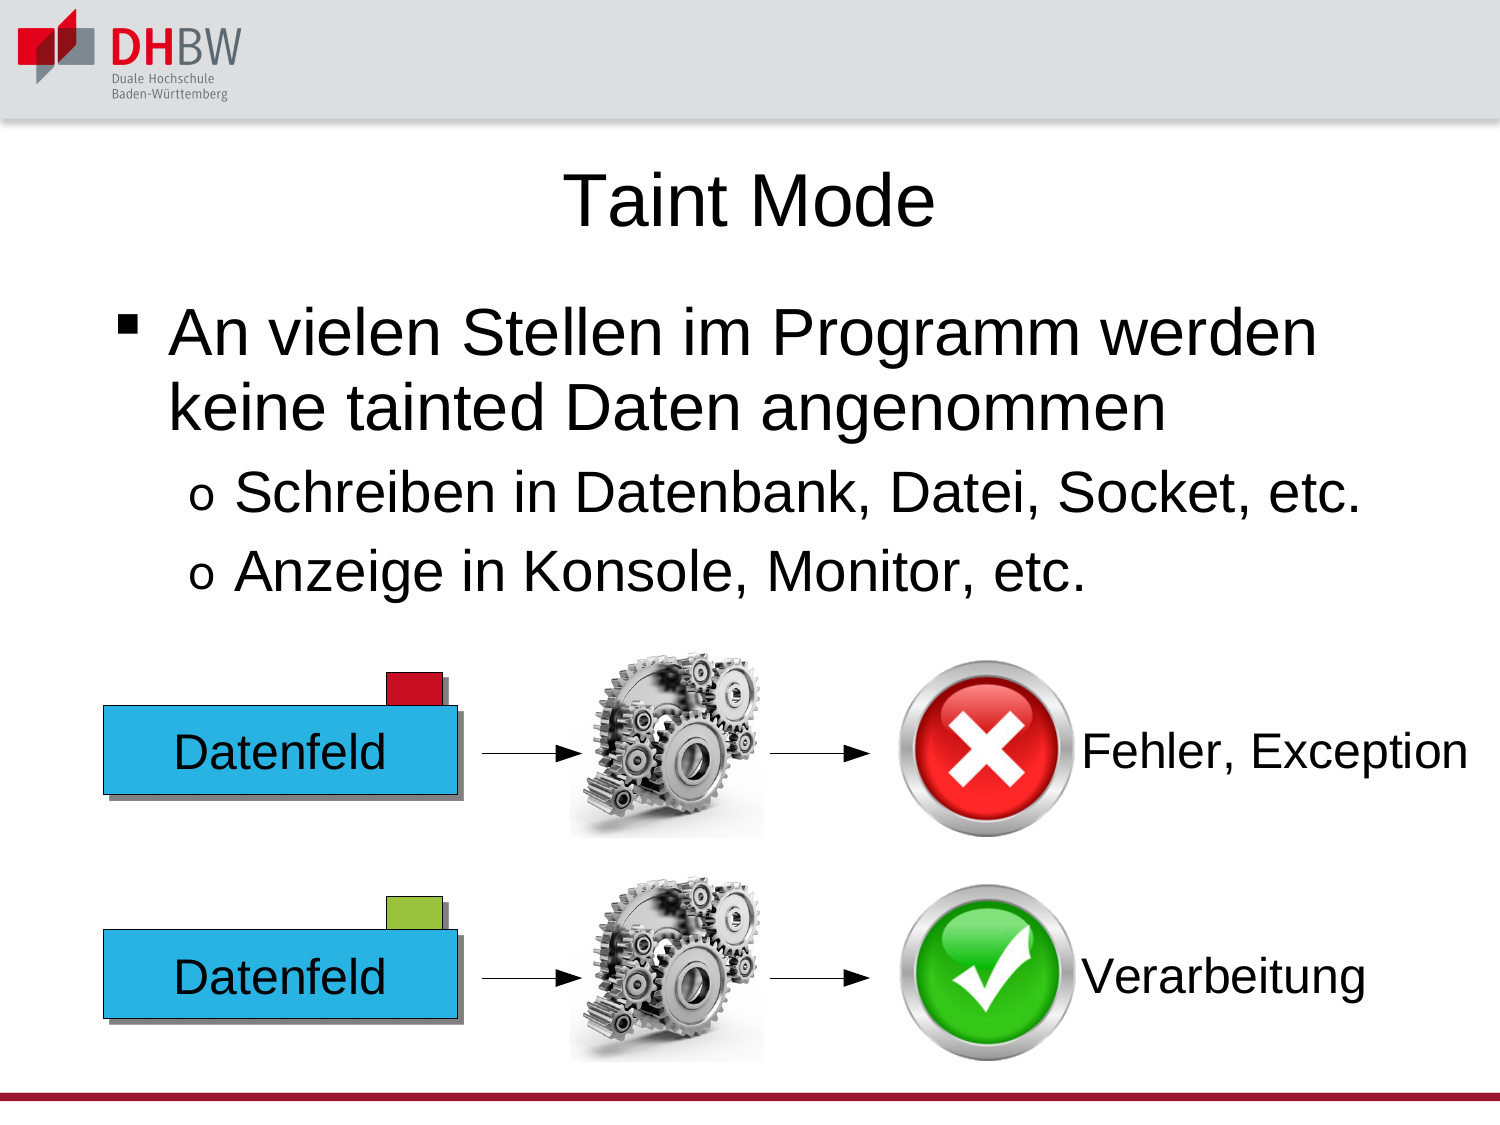

# Taint Mode
An vielen Stellen im Programm werden keine tainted Daten angenommen
Schreiben in Datenbank, Datei, Socket, etc.
Anzeige in Konsole, Monitor, etc.
Datenfeld
Fehler, Exception
Datenfeld
Verarbeitung